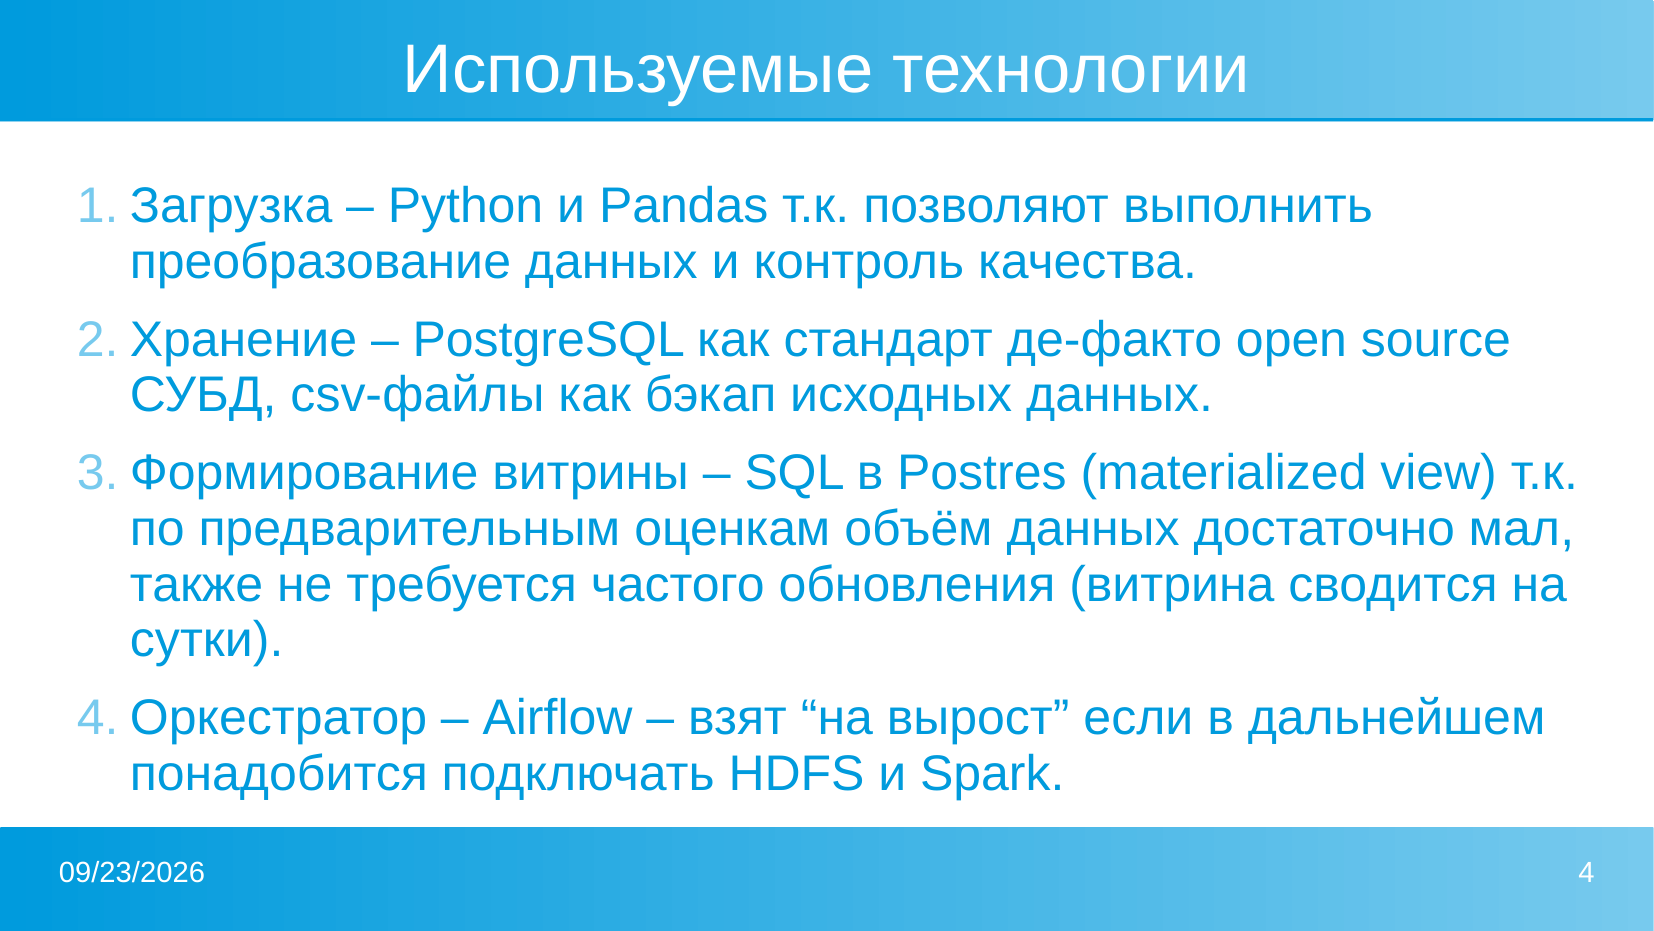

# Используемые технологии
Загрузка – Python и Pandas т.к. позволяют выполнить преобразование данных и контроль качества.
Хранение – PostgreSQL как стандарт де-факто open source СУБД, csv-файлы как бэкап исходных данных.
Формирование витрины – SQL в Postres (materialized view) т.к. по предварительным оценкам объём данных достаточно мал, также не требуется частого обновления (витрина сводится на сутки).
Оркестратор – Airflow – взят “на вырост” если в дальнейшем понадобится подключать HDFS и Spark.
4